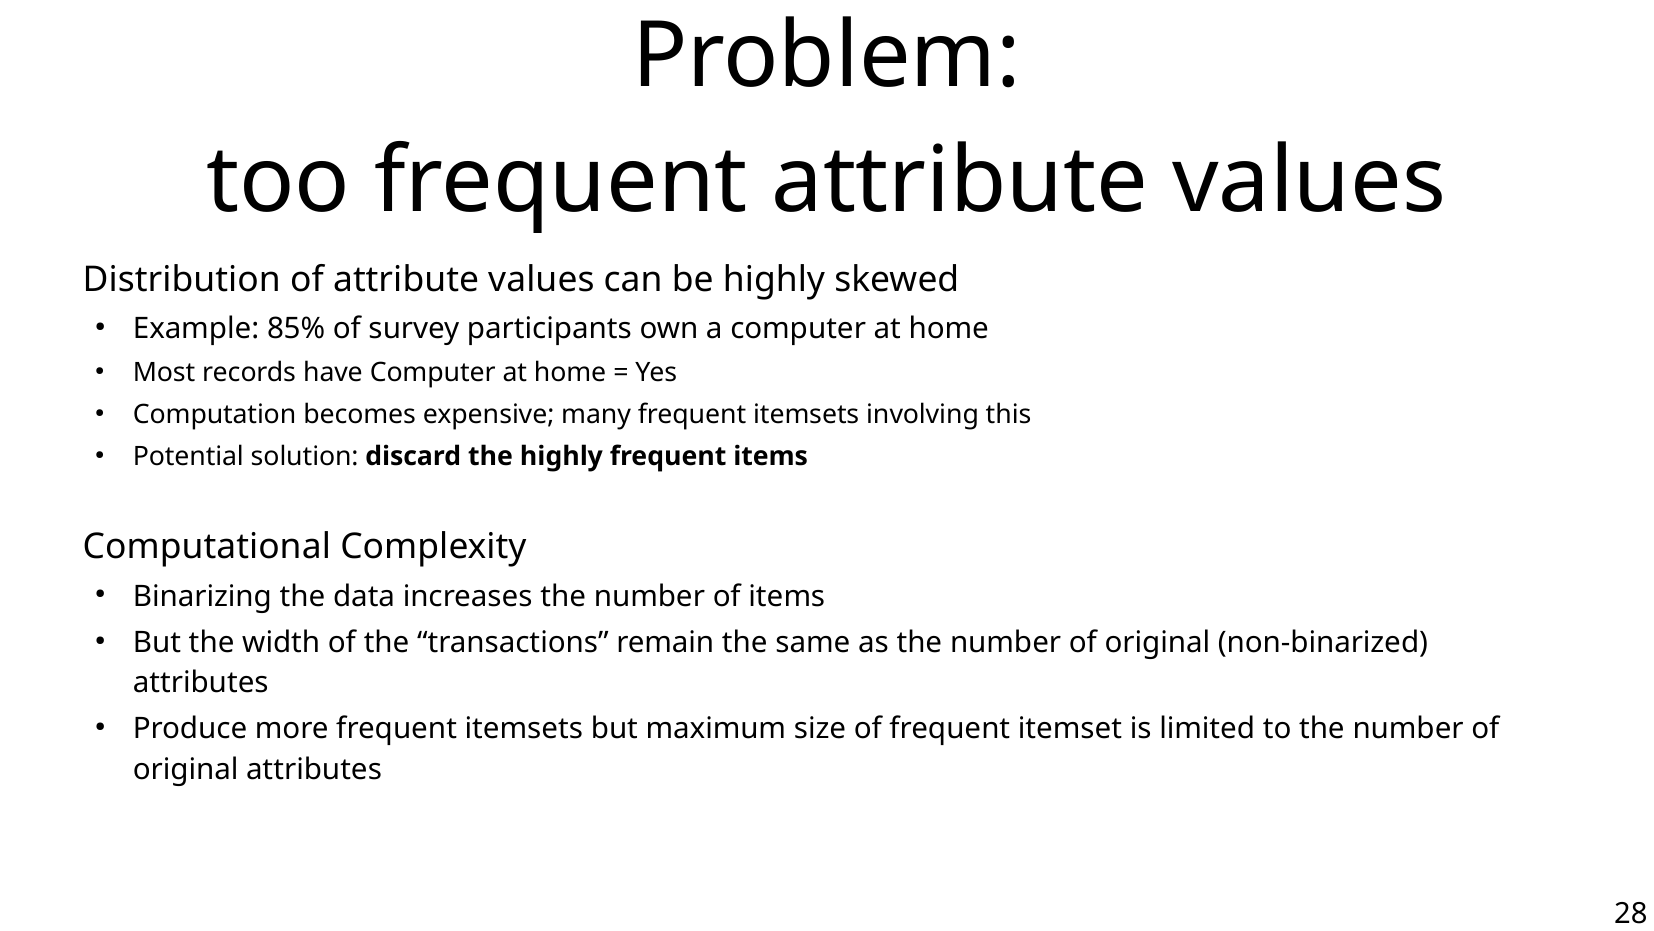

# Problem: too frequent attribute values
Distribution of attribute values can be highly skewed
Example: 85% of survey participants own a computer at home
Most records have Computer at home = Yes
Computation becomes expensive; many frequent itemsets involving this
Potential solution: discard the highly frequent items
Computational Complexity
Binarizing the data increases the number of items
But the width of the “transactions” remain the same as the number of original (non-binarized) attributes
Produce more frequent itemsets but maximum size of frequent itemset is limited to the number of original attributes
28